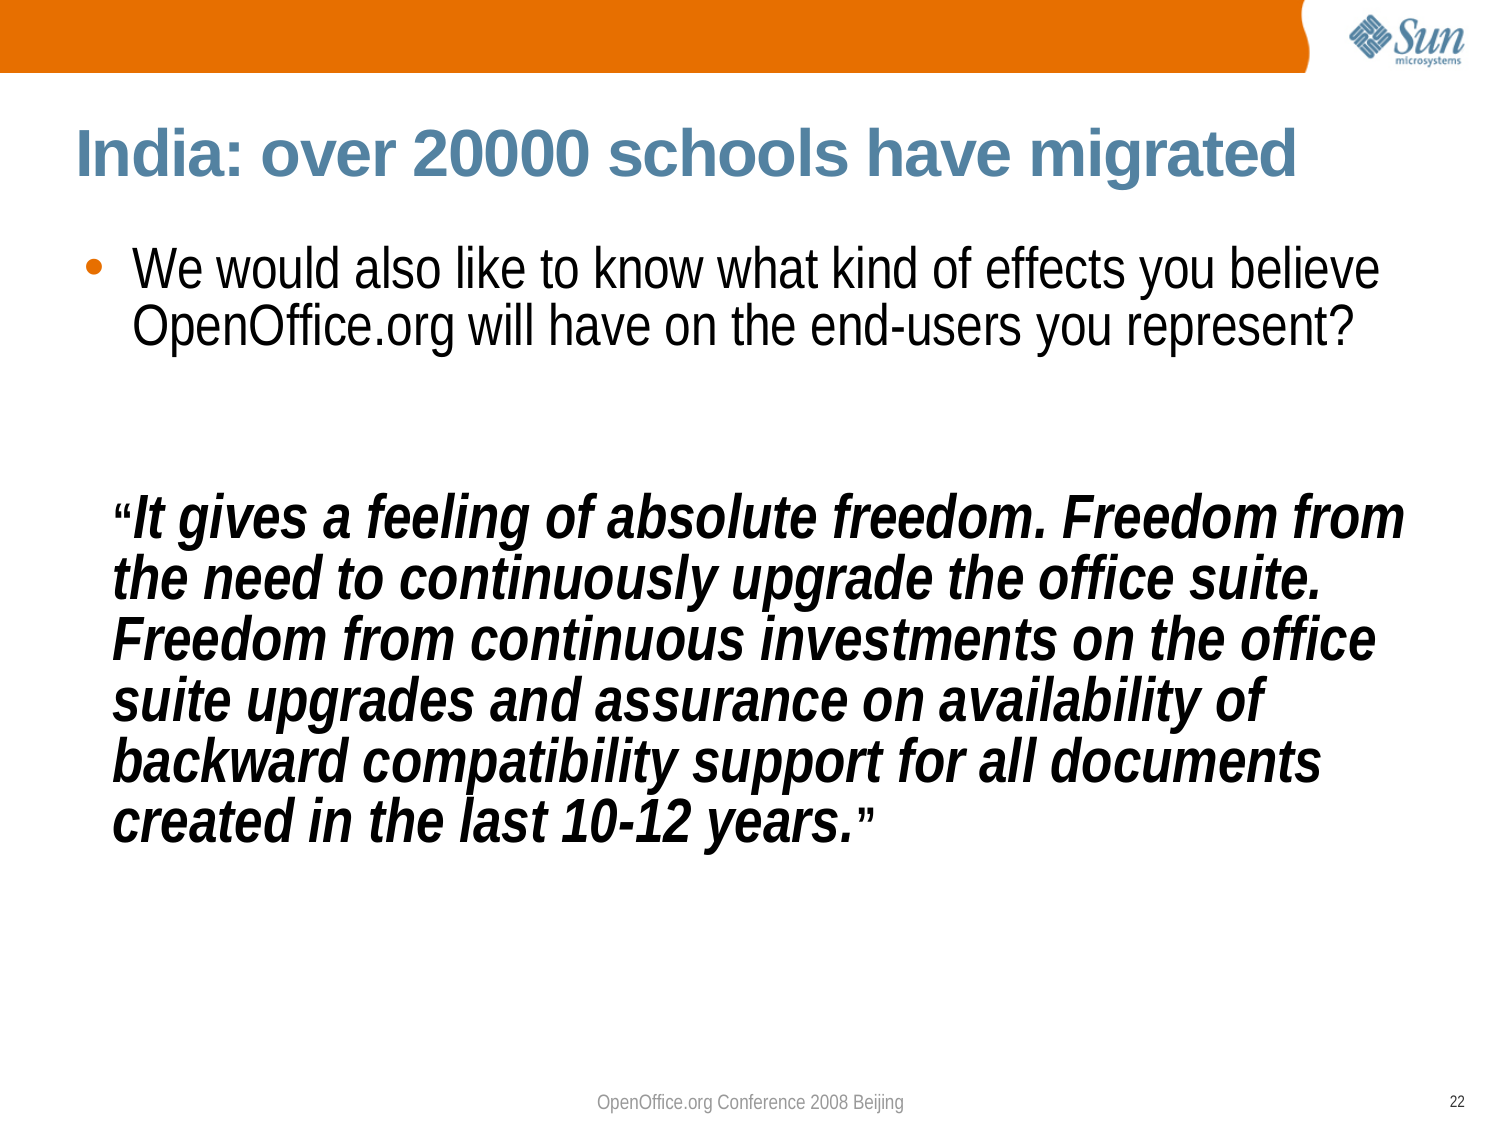

# India: over 20000 schools have migrated
We would also like to know what kind of effects you believe OpenOffice.org will have on the end-users you represent?
“It gives a feeling of absolute freedom. Freedom from the need to continuously upgrade the office suite. Freedom from continuous investments on the office suite upgrades and assurance on availability of backward compatibility support for all documents created in the last 10-12 years.”